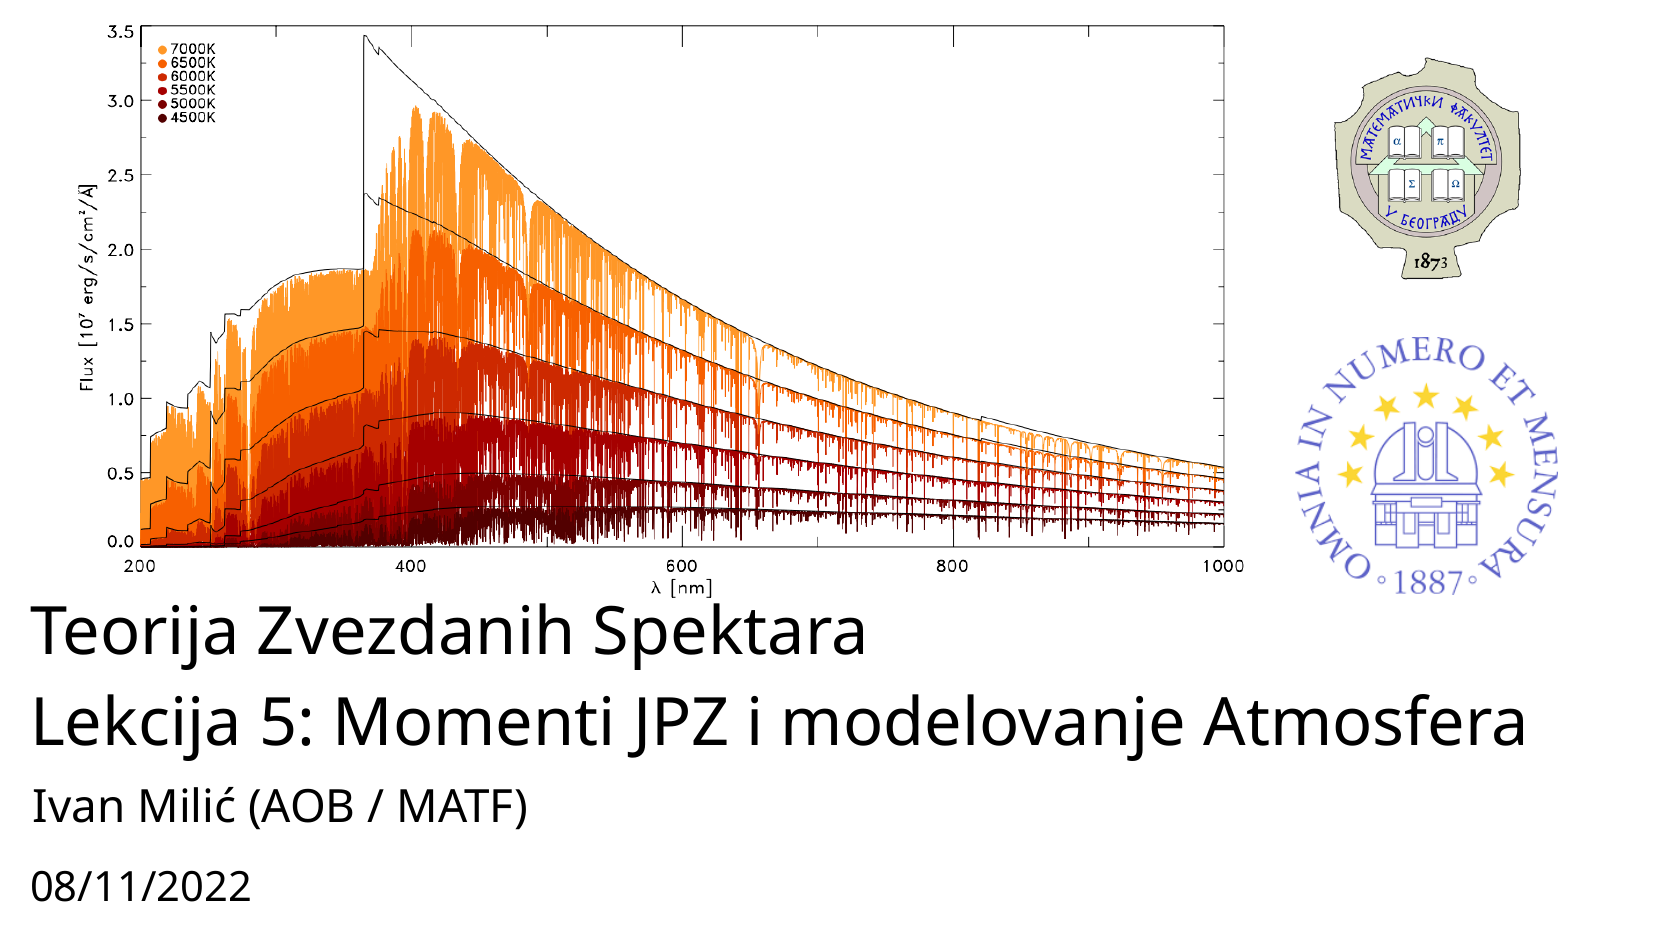

Teorija Zvezdanih Spektara
Lekcija 5: Momenti JPZ i modelovanje Atmosfera
Ivan Milić (AOB / MATF)
# 08/11/2022